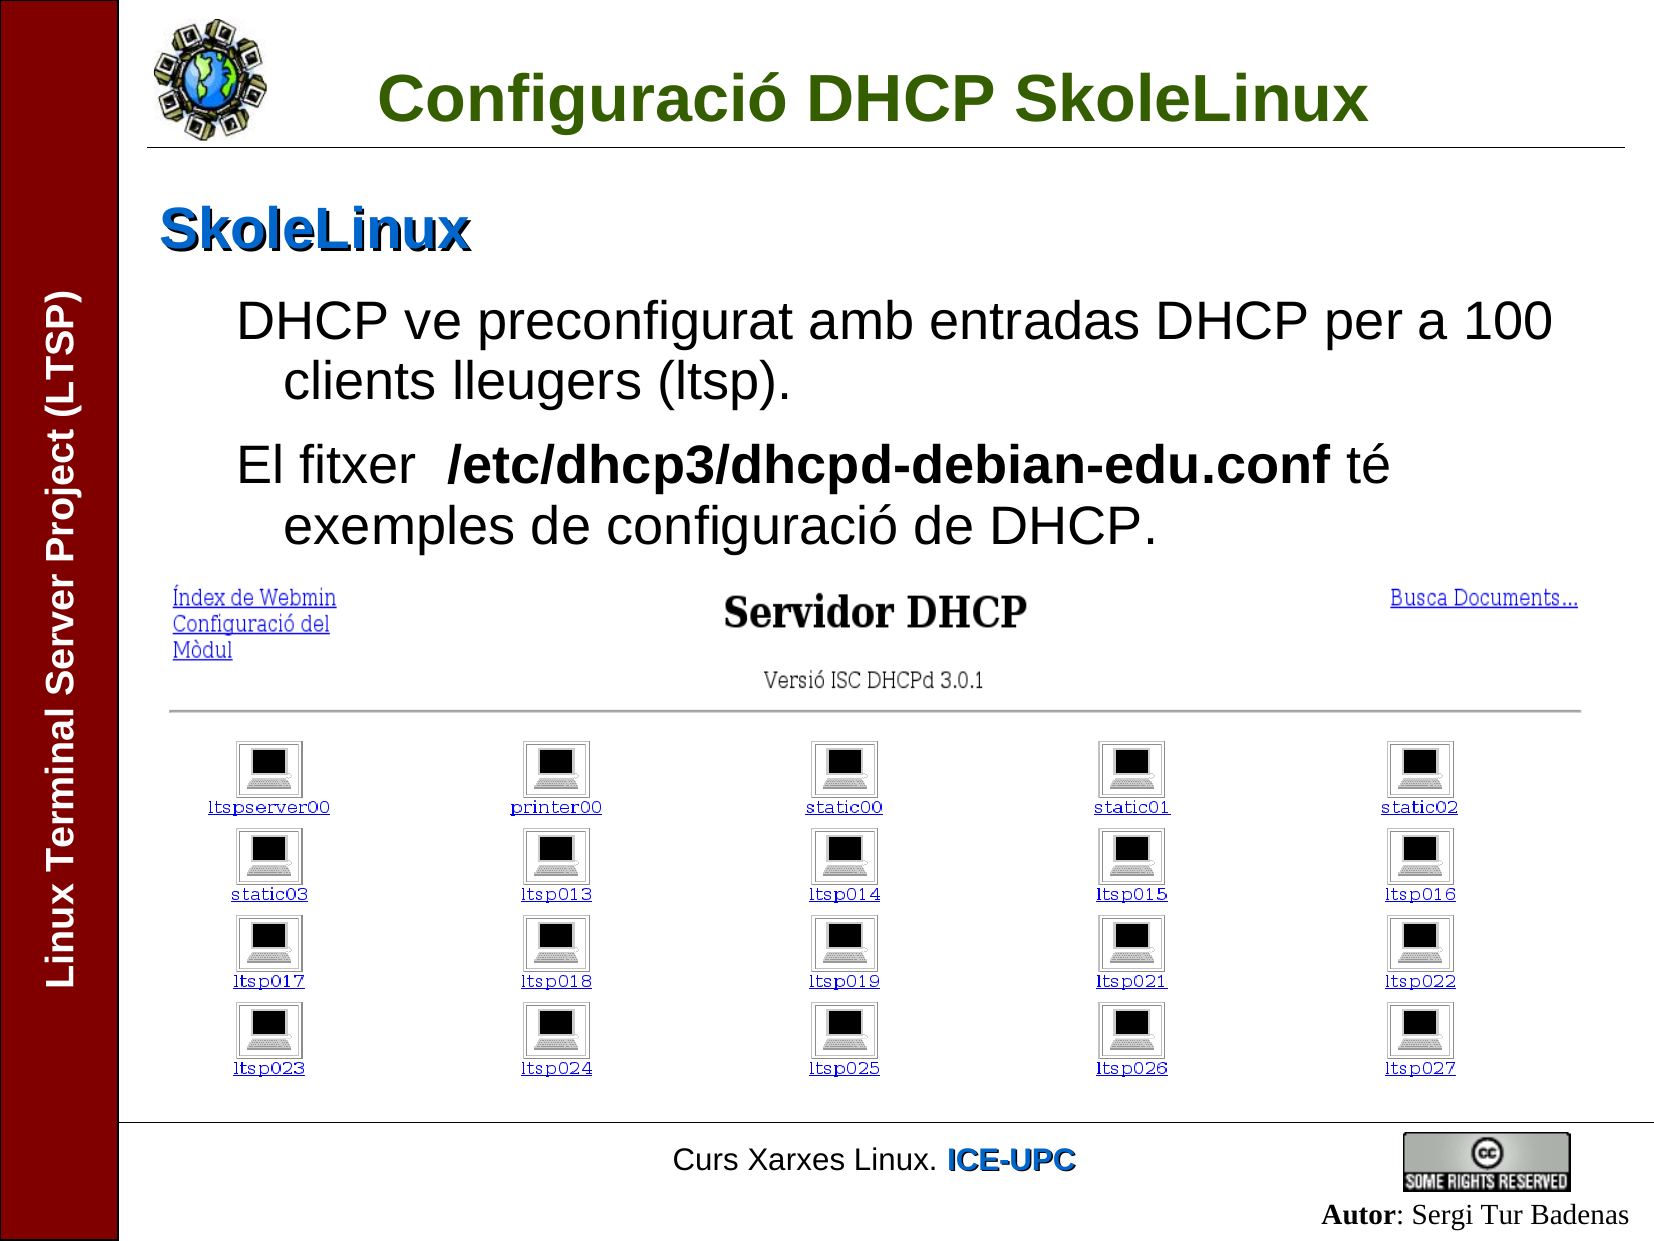

# Configuració DHCP SkoleLinux
SkoleLinux
DHCP ve preconfigurat amb entradas DHCP per a 100 clients lleugers (ltsp).
El fitxer /etc/dhcp3/dhcpd-debian-edu.conf té exemples de configuració de DHCP.